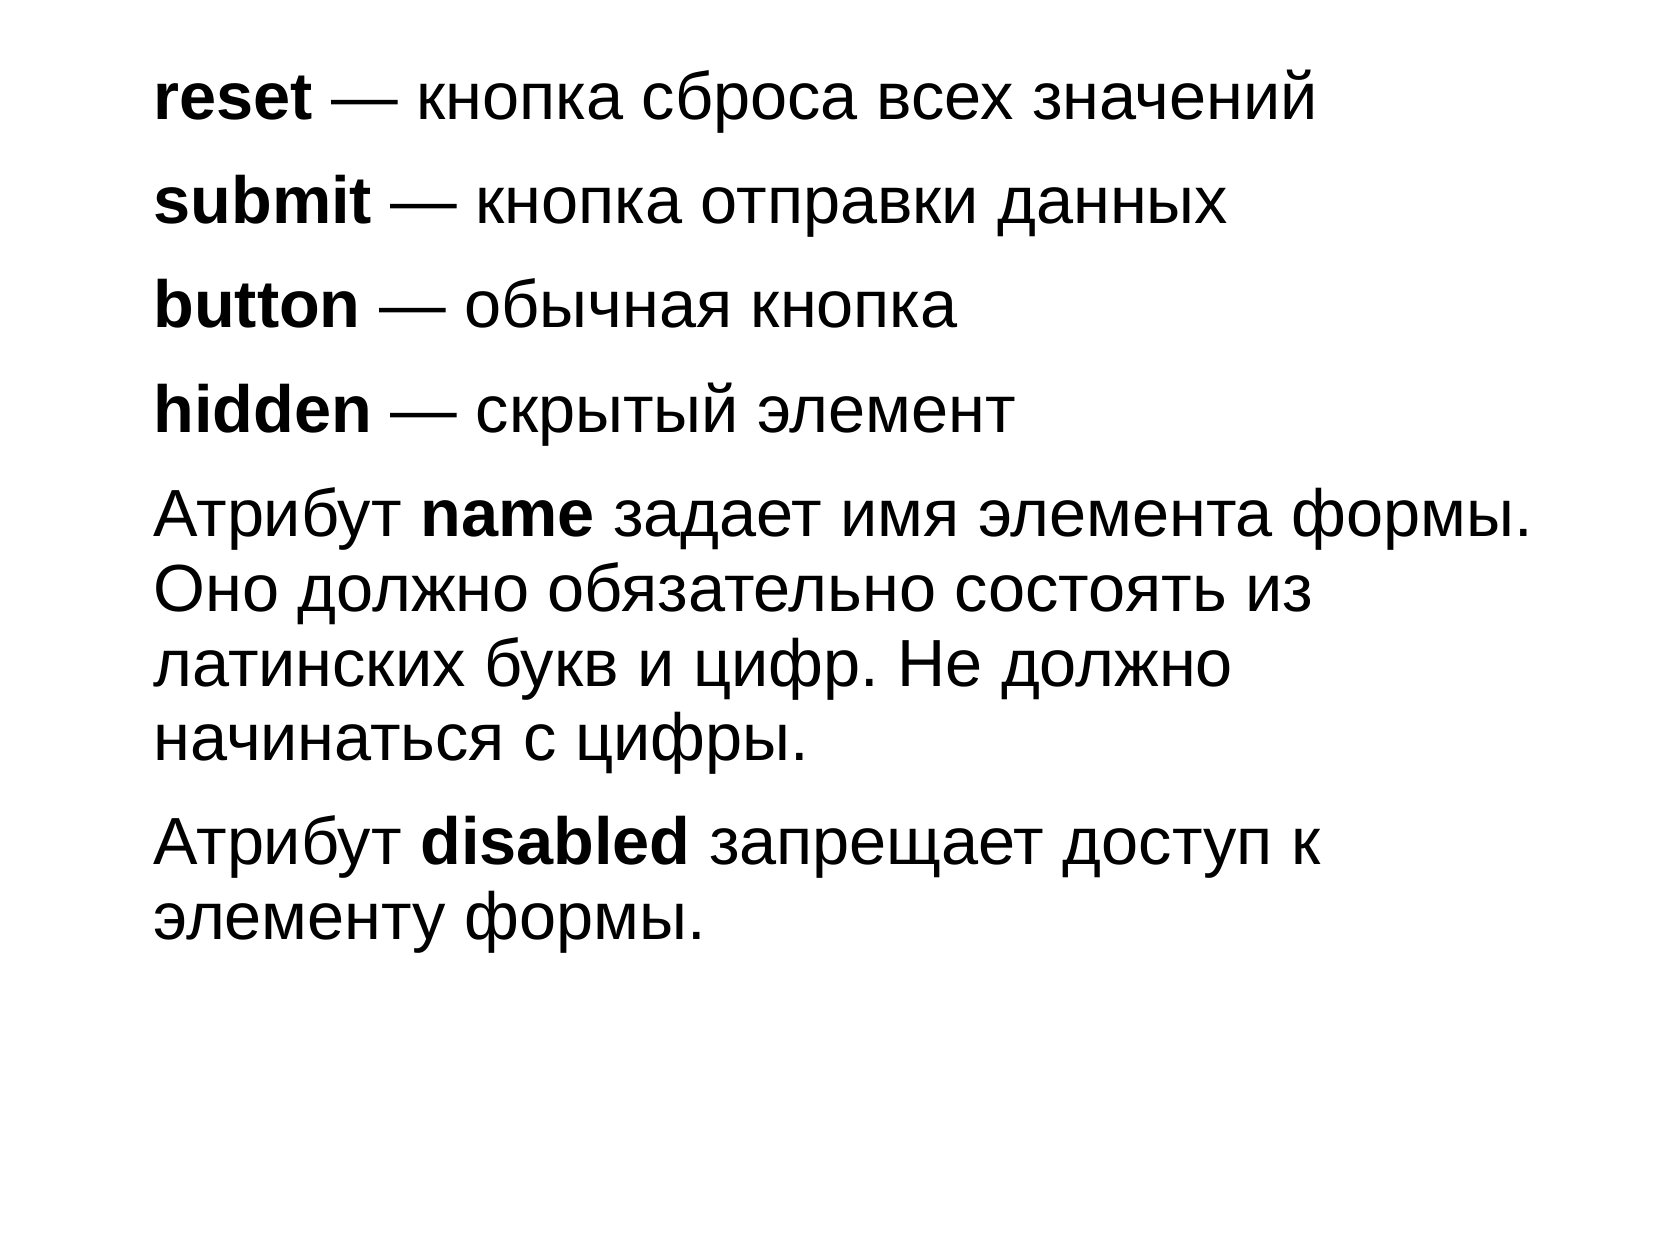

# reset — кнопка сброса всех значений
submit — кнопка отправки данных
button — обычная кнопка
hidden — скрытый элемент
Атрибут name задает имя элемента формы. Оно должно обязательно состоять из латинских букв и цифр. Не должно начинаться с цифры.
Атрибут disabled запрещает доступ к элементу формы.